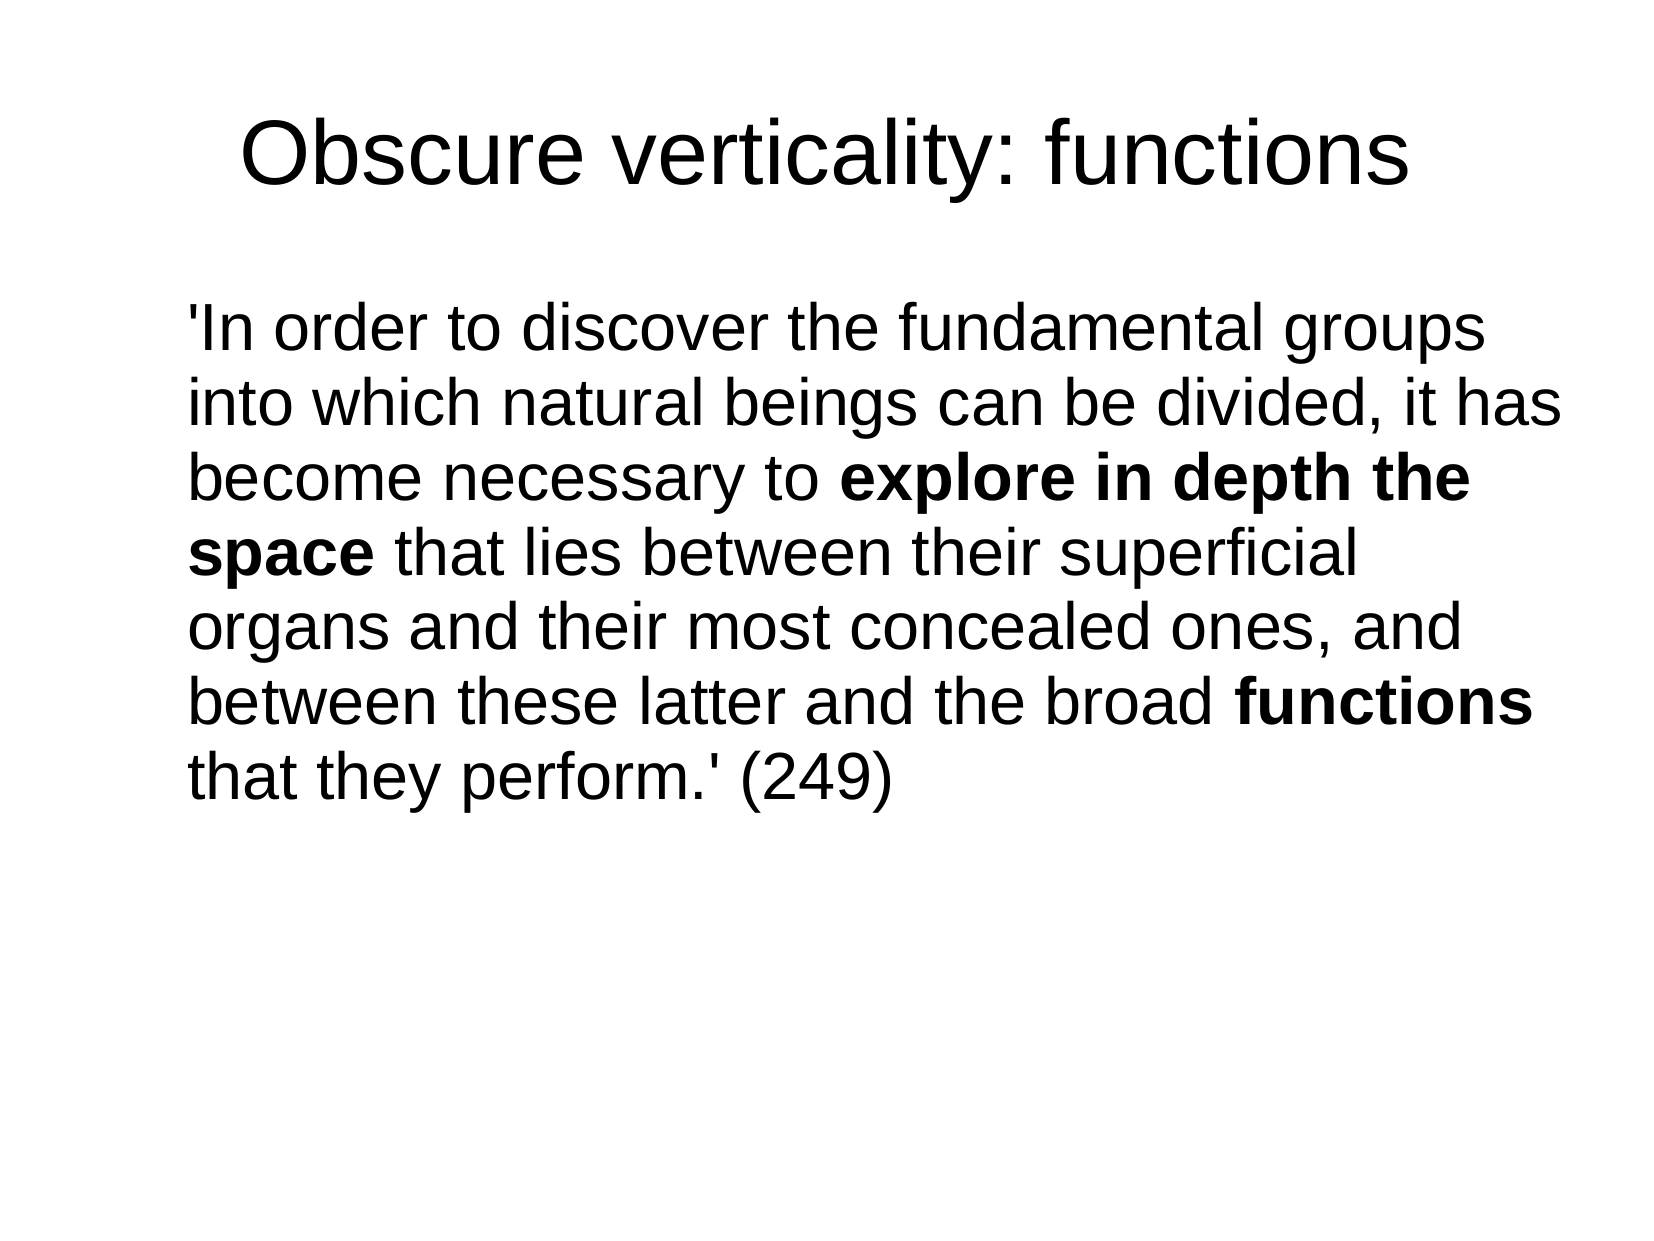

# Obscure verticality: functions
'In order to discover the fundamental groups into which natural beings can be divided, it has become necessary to explore in depth the space that lies between their superficial organs and their most concealed ones, and between these latter and the broad functions that they perform.' (249)